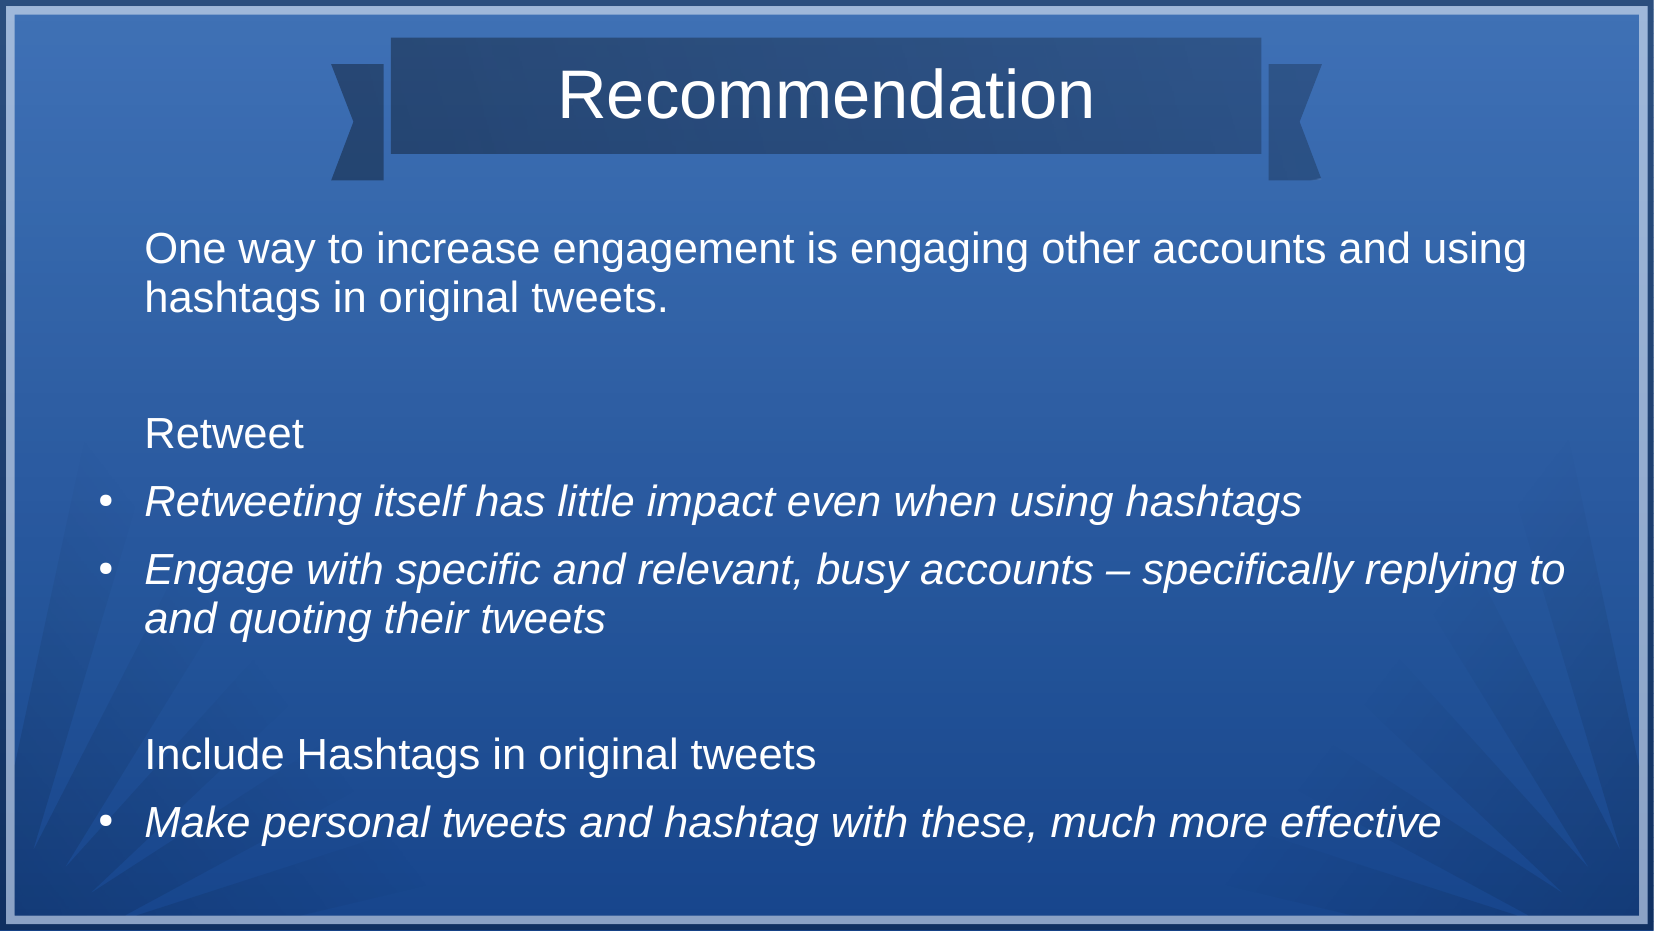

# Recommendation
One way to increase engagement is engaging other accounts and using hashtags in original tweets.
Retweet
Retweeting itself has little impact even when using hashtags
Engage with specific and relevant, busy accounts – specifically replying to and quoting their tweets
Include Hashtags in original tweets
Make personal tweets and hashtag with these, much more effective